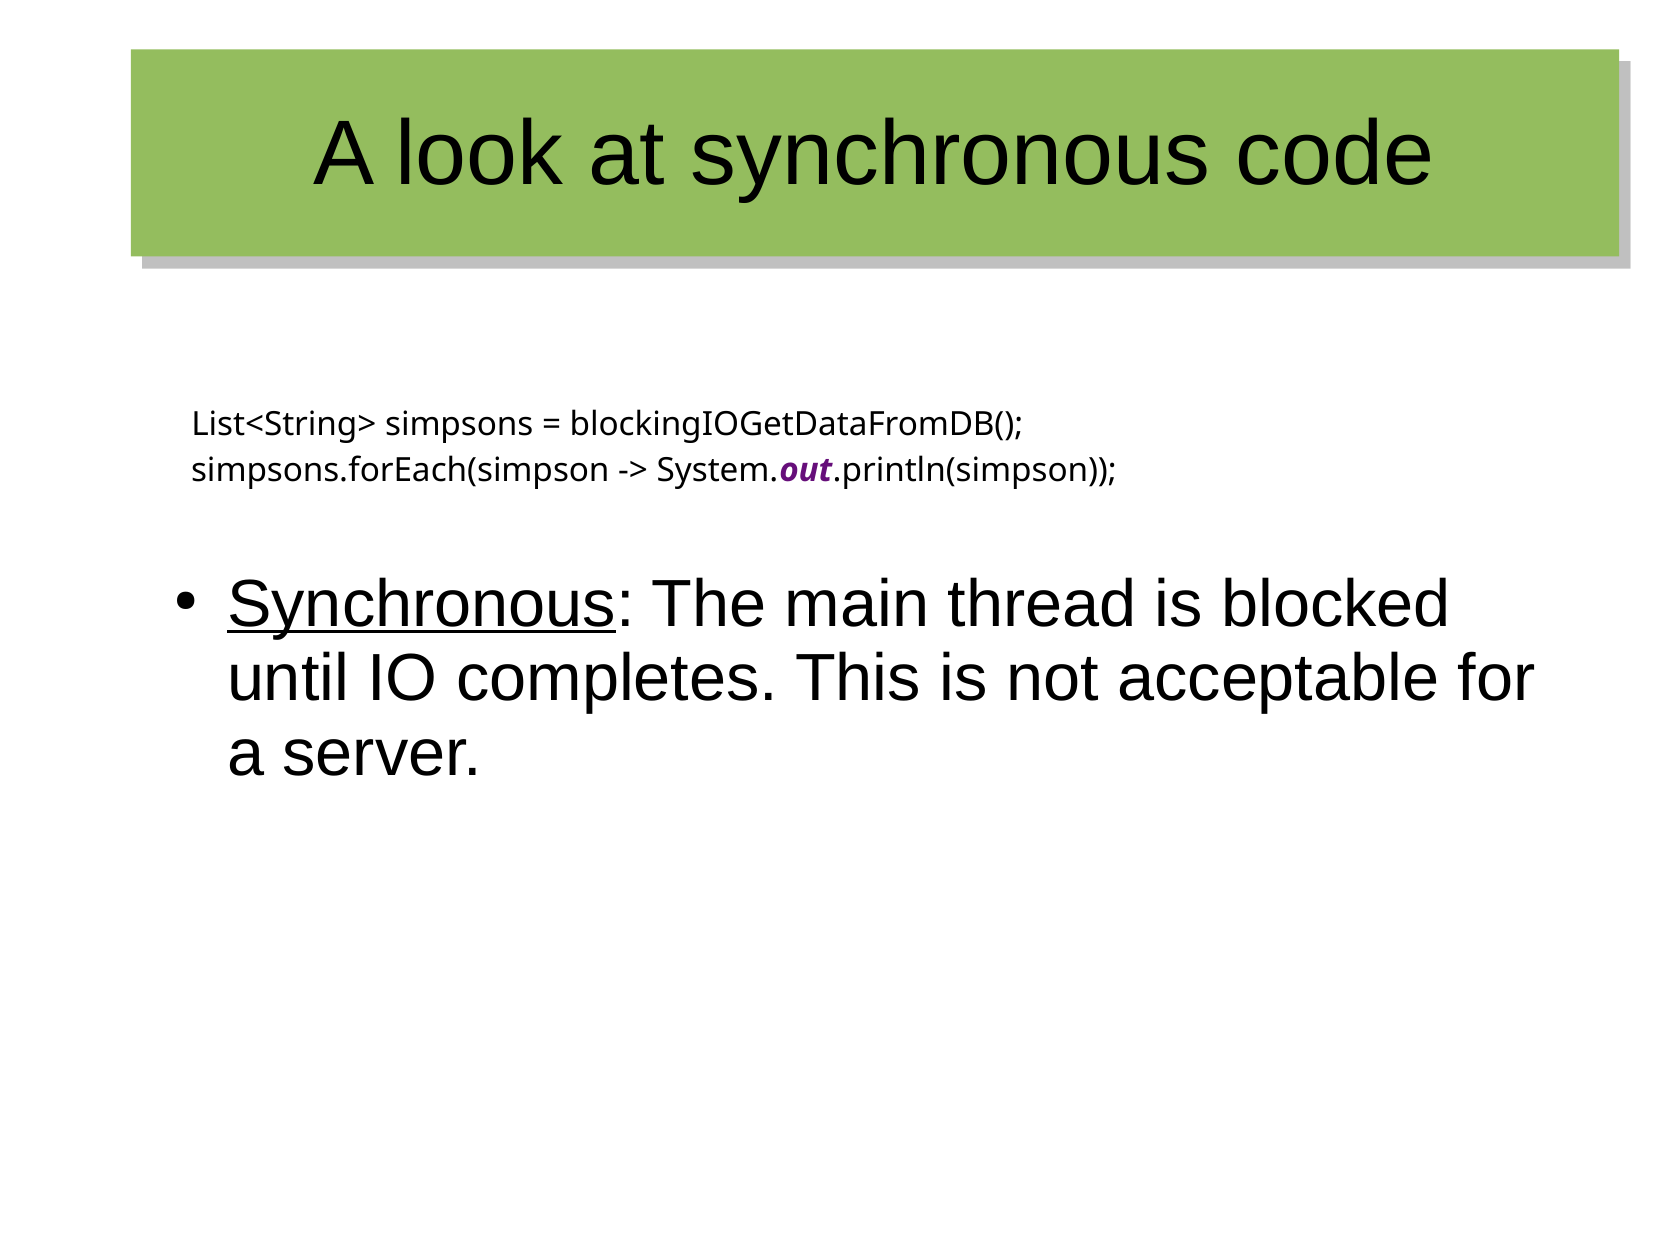

# A look at synchronous code
 List<String> simpsons = blockingIOGetDataFromDB();
 simpsons.forEach(simpson -> System.out.println(simpson));
Synchronous: The main thread is blocked until IO completes. This is not acceptable for a server.